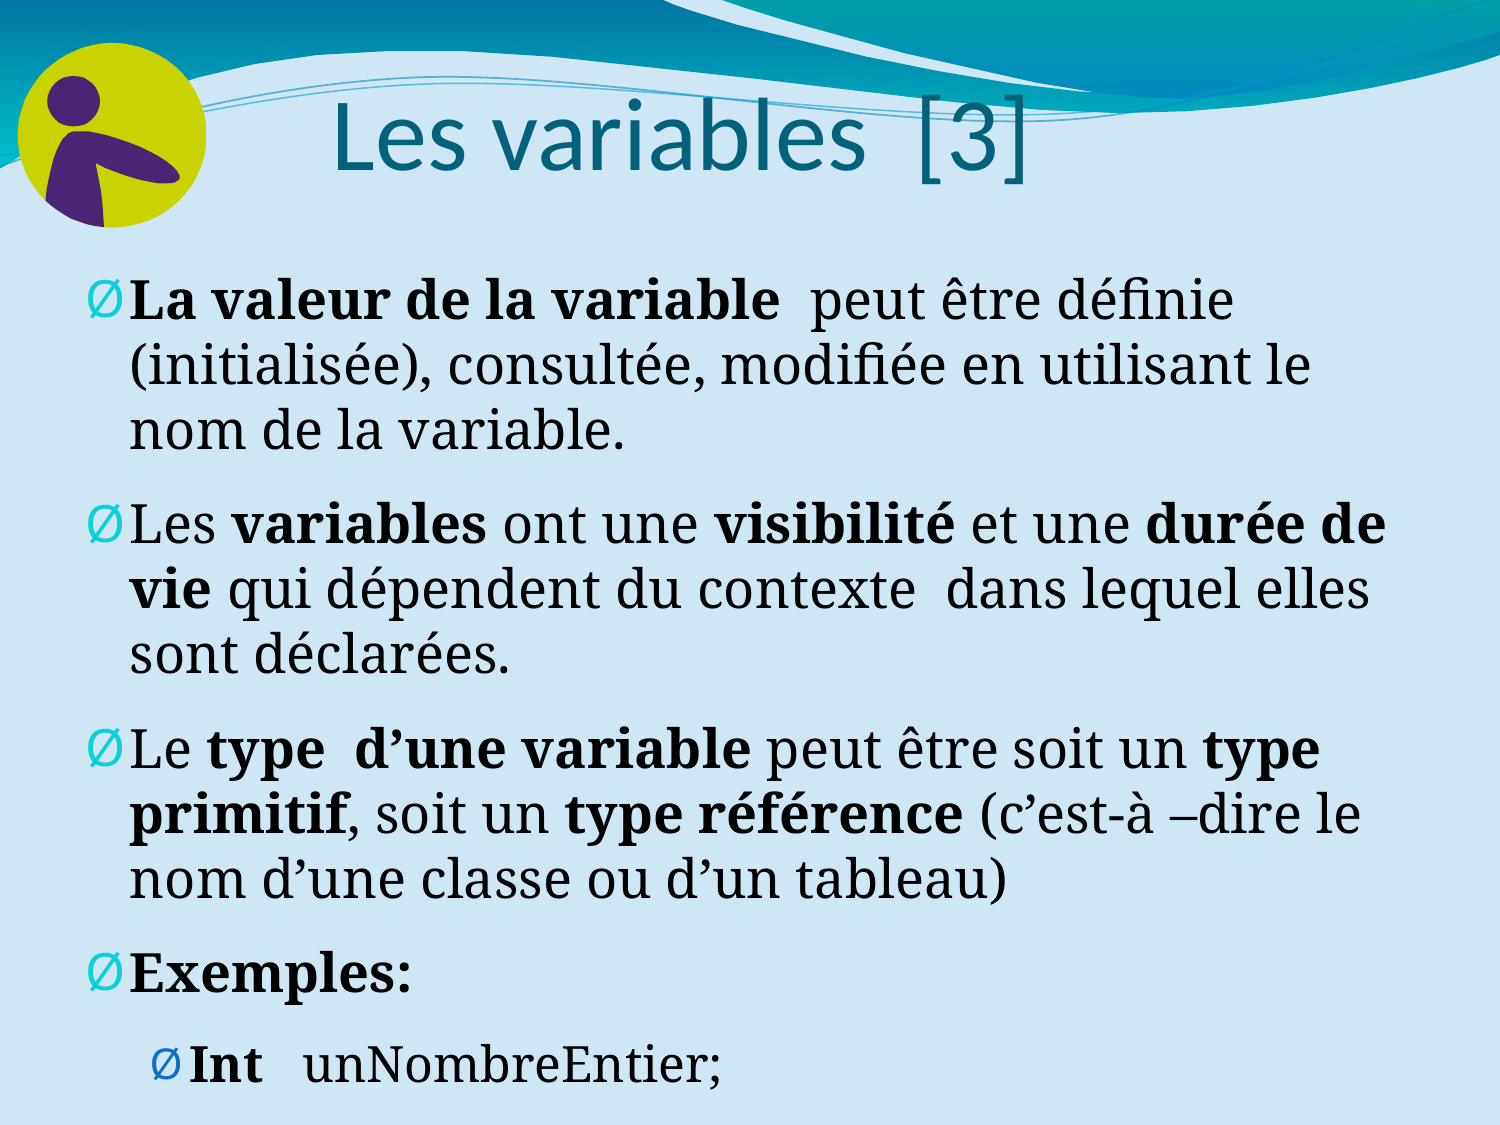

# Les variables [3]
La valeur de la variable peut être définie (initialisée), consultée, modifiée en utilisant le nom de la variable.
Les variables ont une visibilité et une durée de vie qui dépendent du contexte dans lequel elles sont déclarées.
Le type d’une variable peut être soit un type primitif, soit un type référence (c’est-à –dire le nom d’une classe ou d’un tableau)
Exemples:
Int unNombreEntier;
String motDePasse;
Point position;
Char[] voyelles;